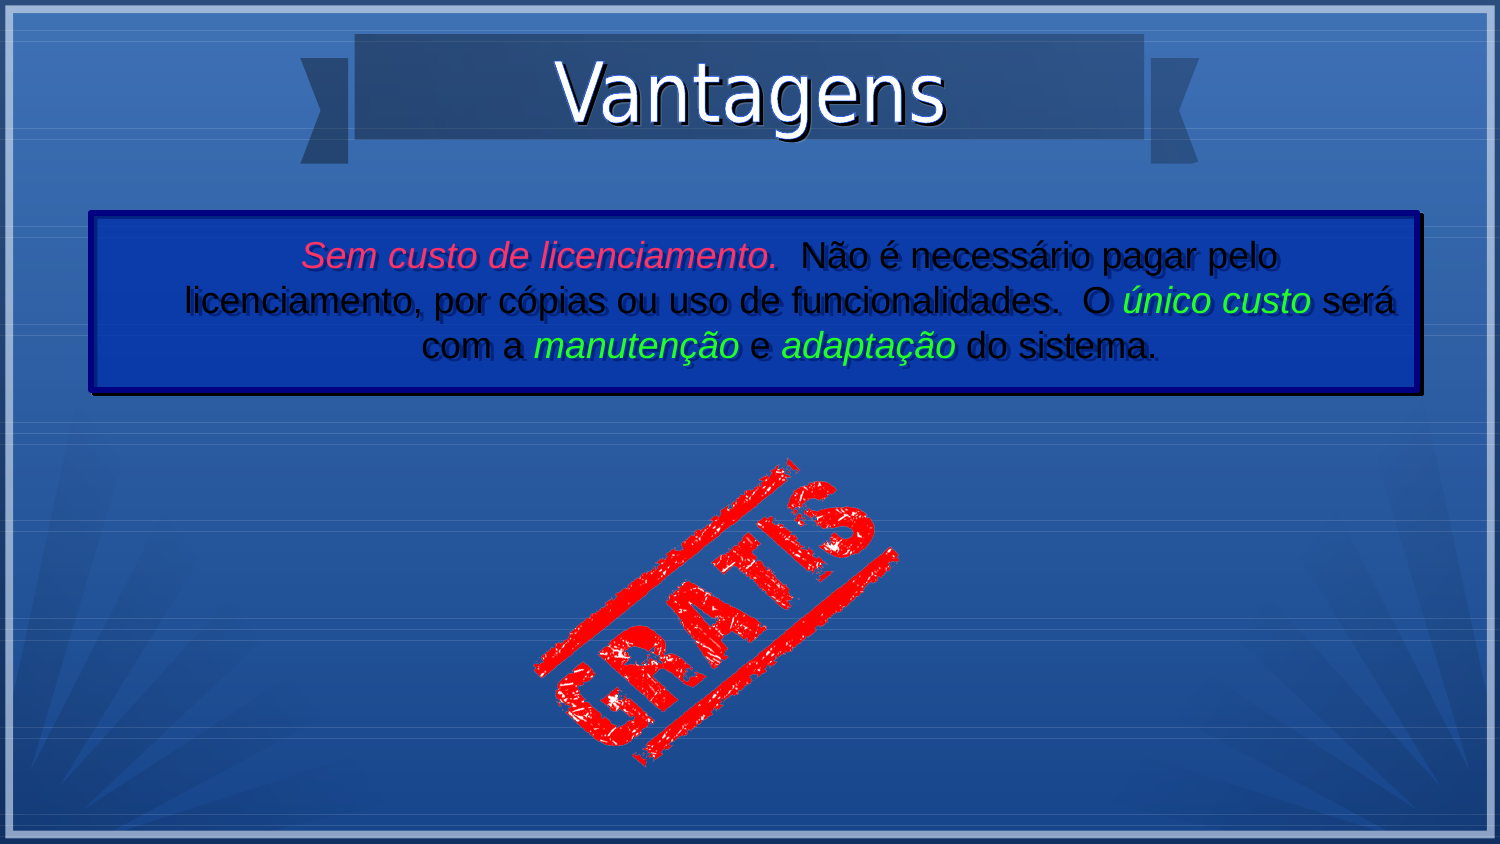

# Vantagens
Sem custo de licenciamento. Não é necessário pagar pelo licenciamento, por cópias ou uso de funcionalidades. O único custo será com a manutenção e adaptação do sistema.